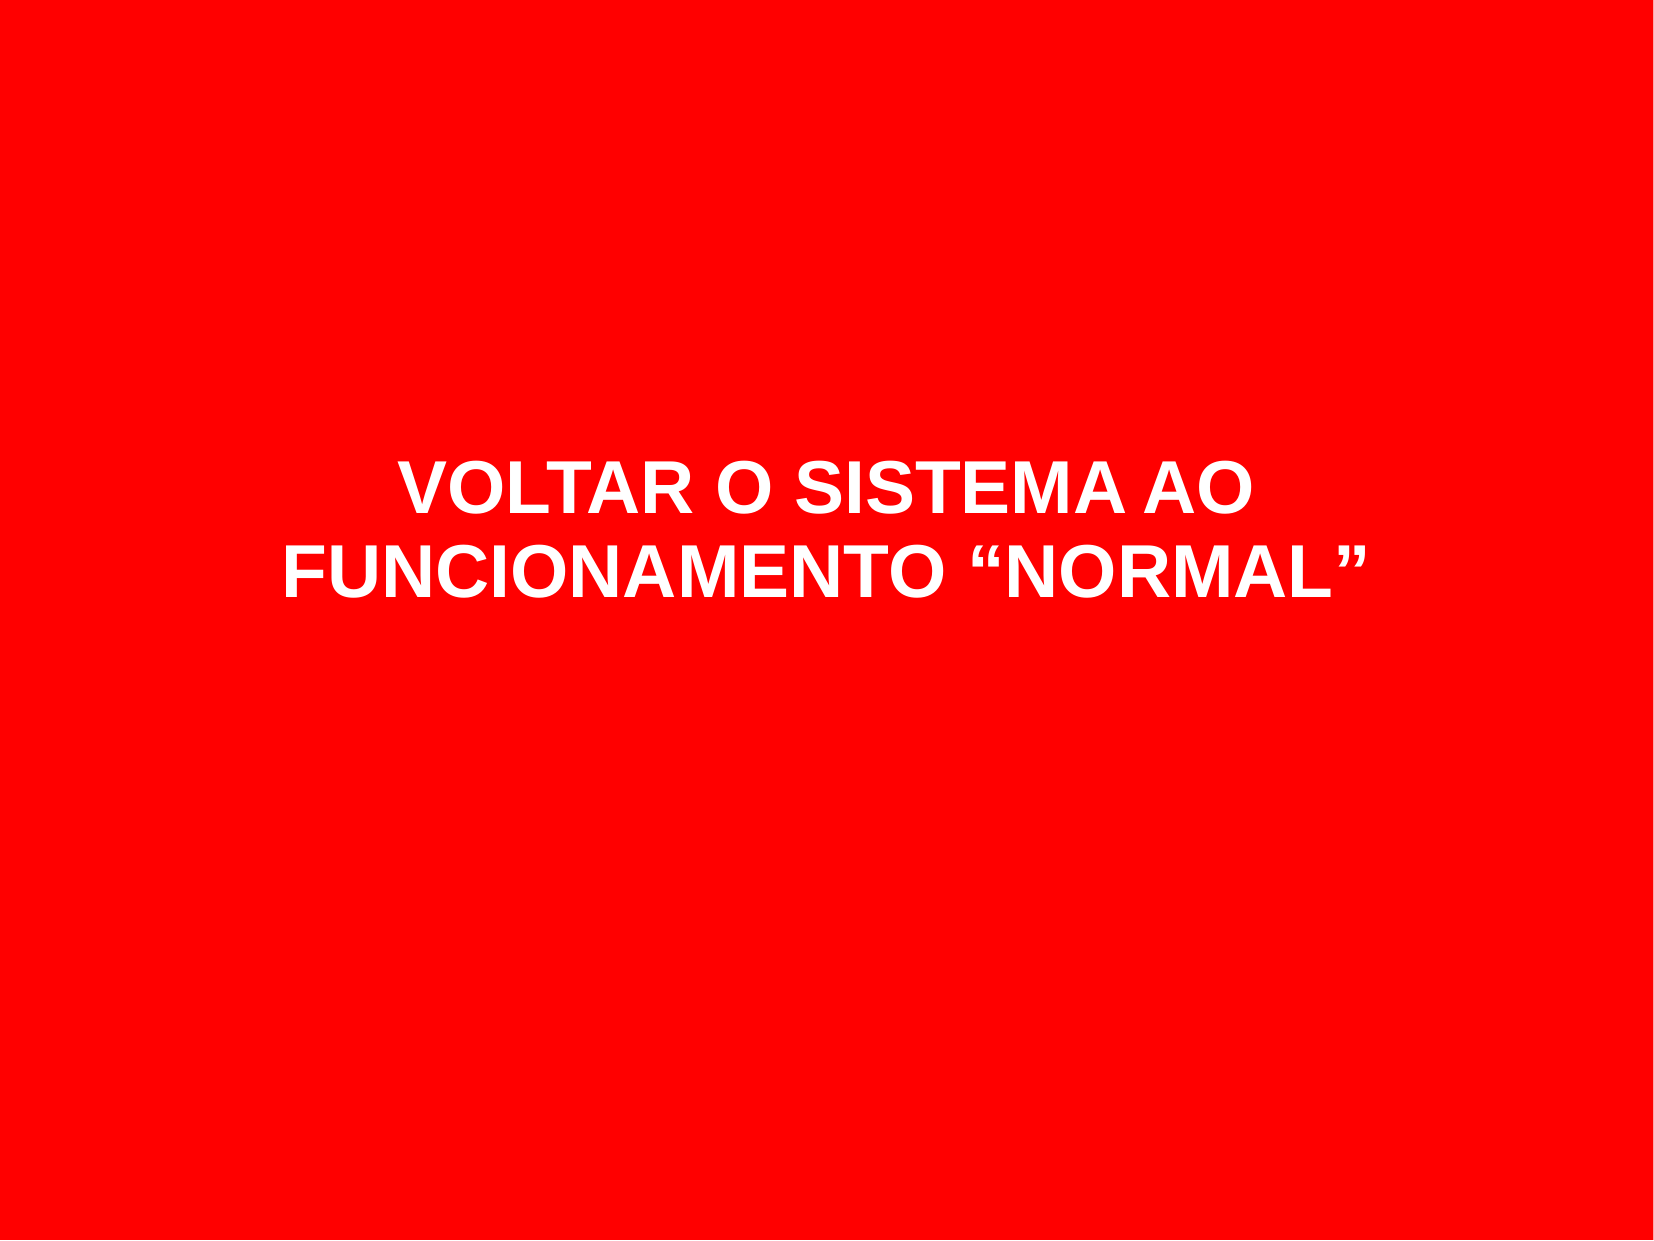

# VOLTAR O SISTEMA AO FUNCIONAMENTO “NORMAL”